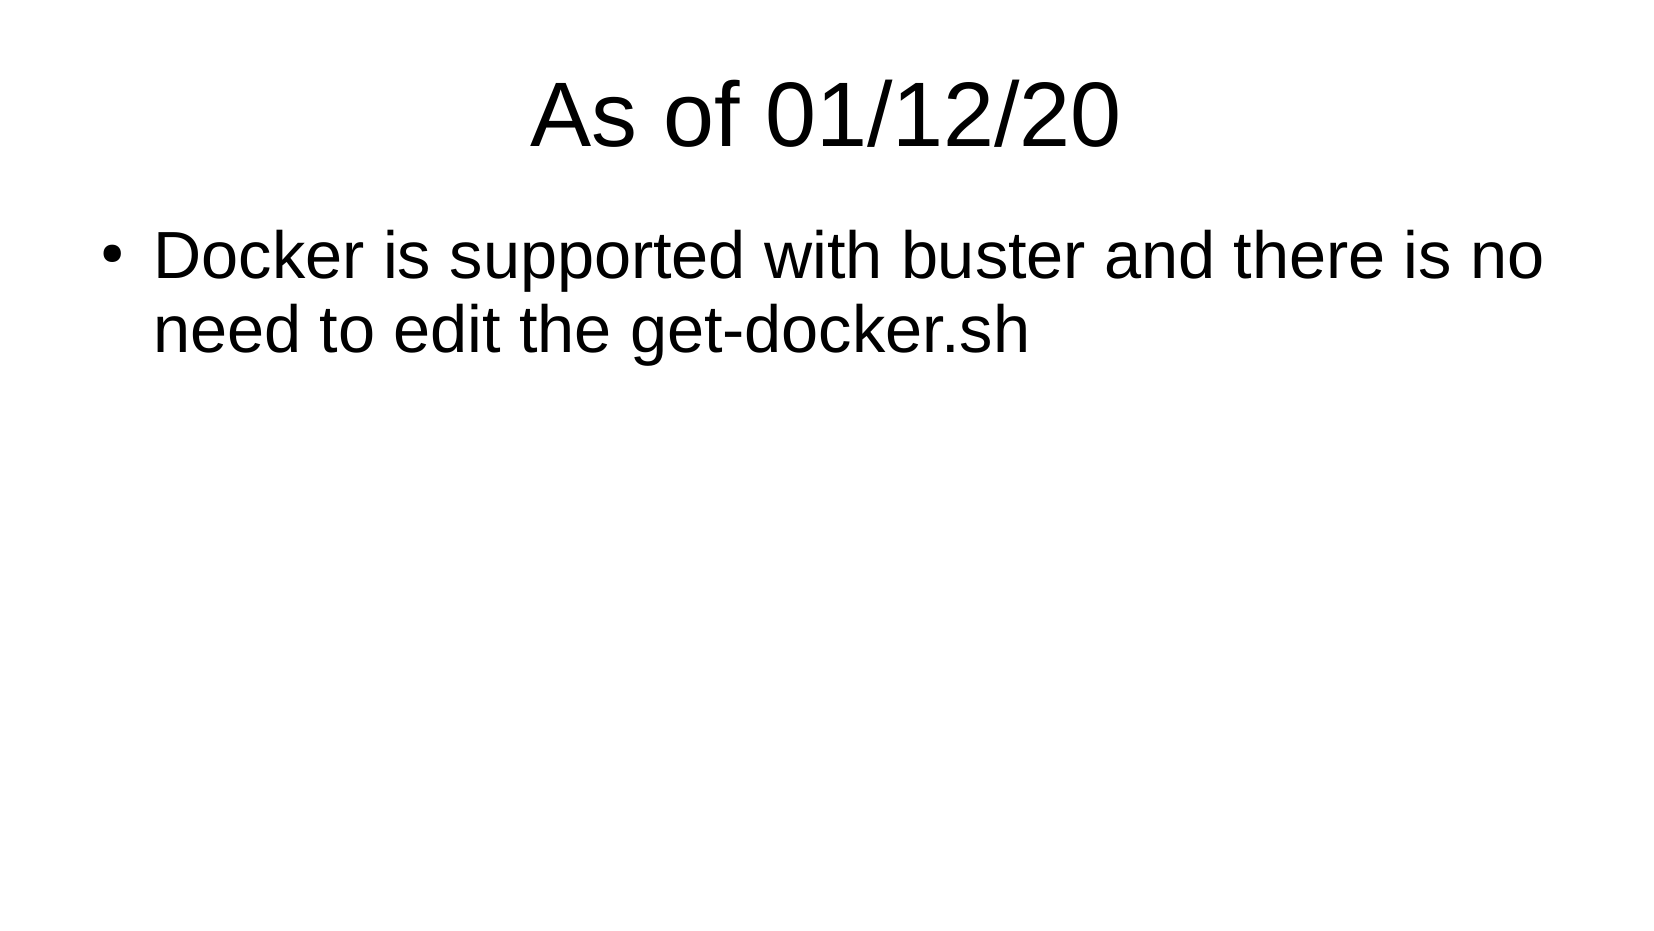

# As of 01/12/20
Docker is supported with buster and there is no need to edit the get-docker.sh